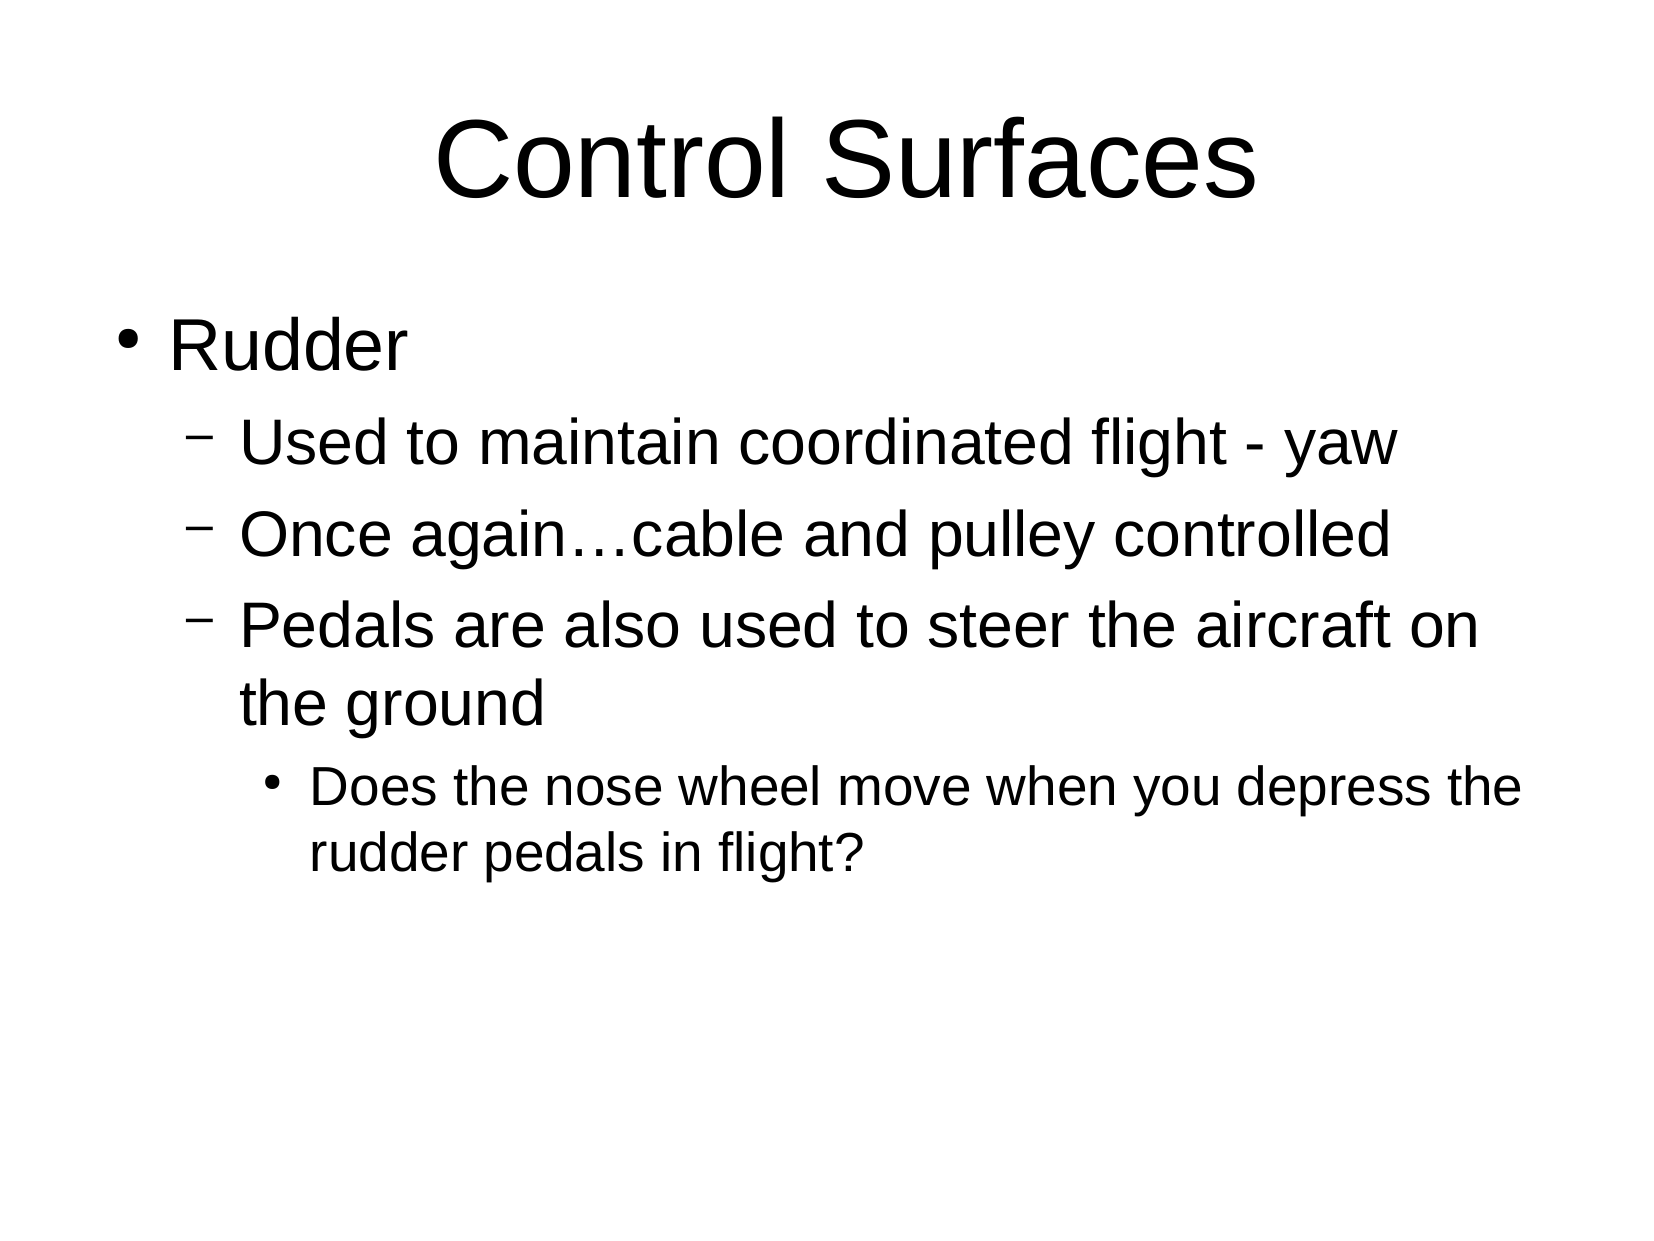

# Control Surfaces
Rudder
Used to maintain coordinated flight - yaw
Once again…cable and pulley controlled
Pedals are also used to steer the aircraft on the ground
Does the nose wheel move when you depress the rudder pedals in flight?